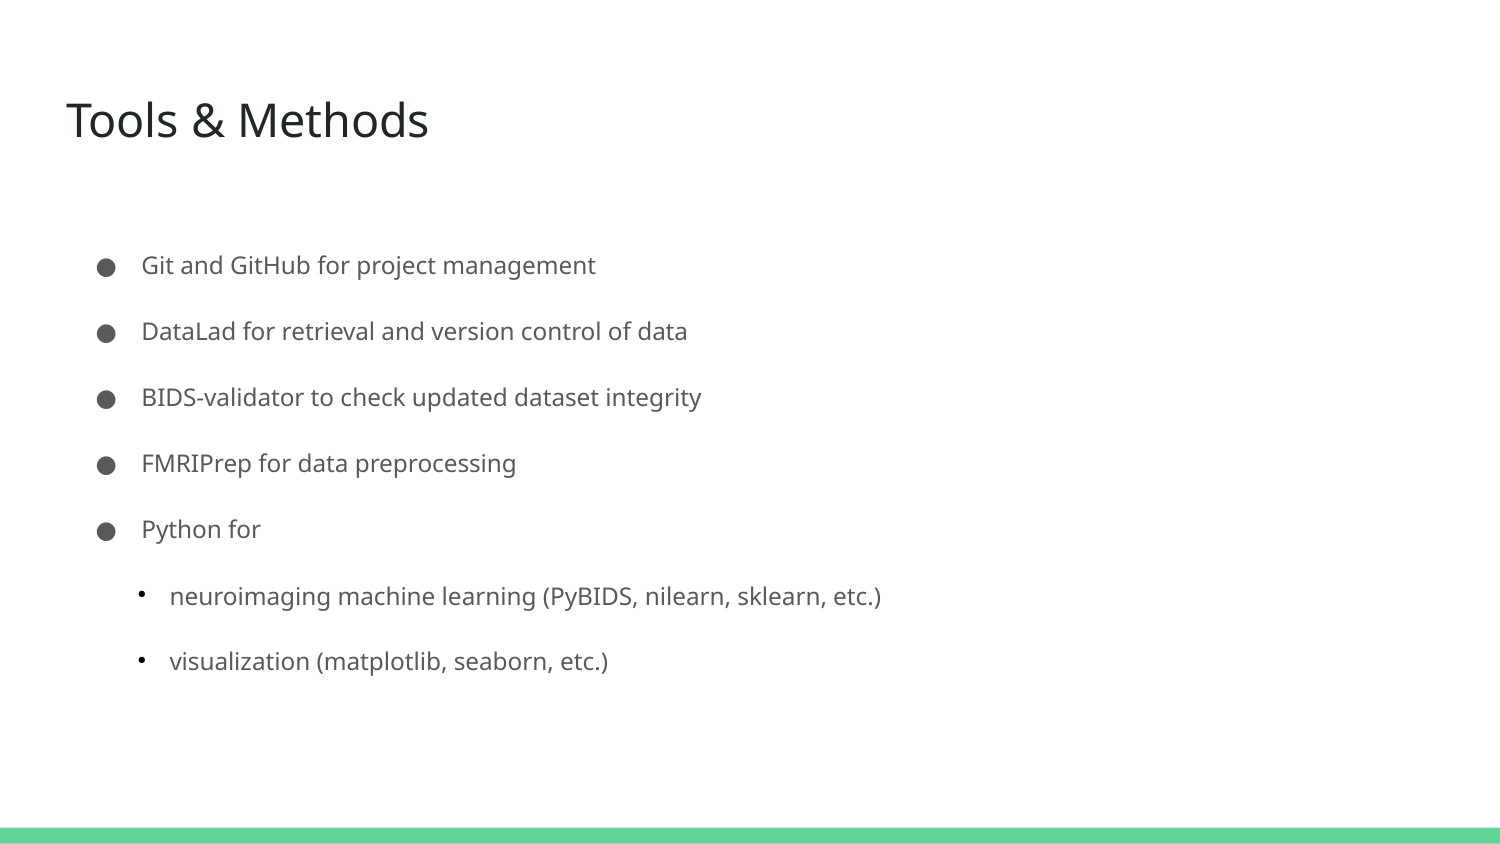

# Tools & Methods
Git and GitHub for project management
DataLad for retrieval and version control of data
BIDS-validator to check updated dataset integrity
FMRIPrep for data preprocessing
Python for
neuroimaging machine learning (PyBIDS, nilearn, sklearn, etc.)
visualization (matplotlib, seaborn, etc.)